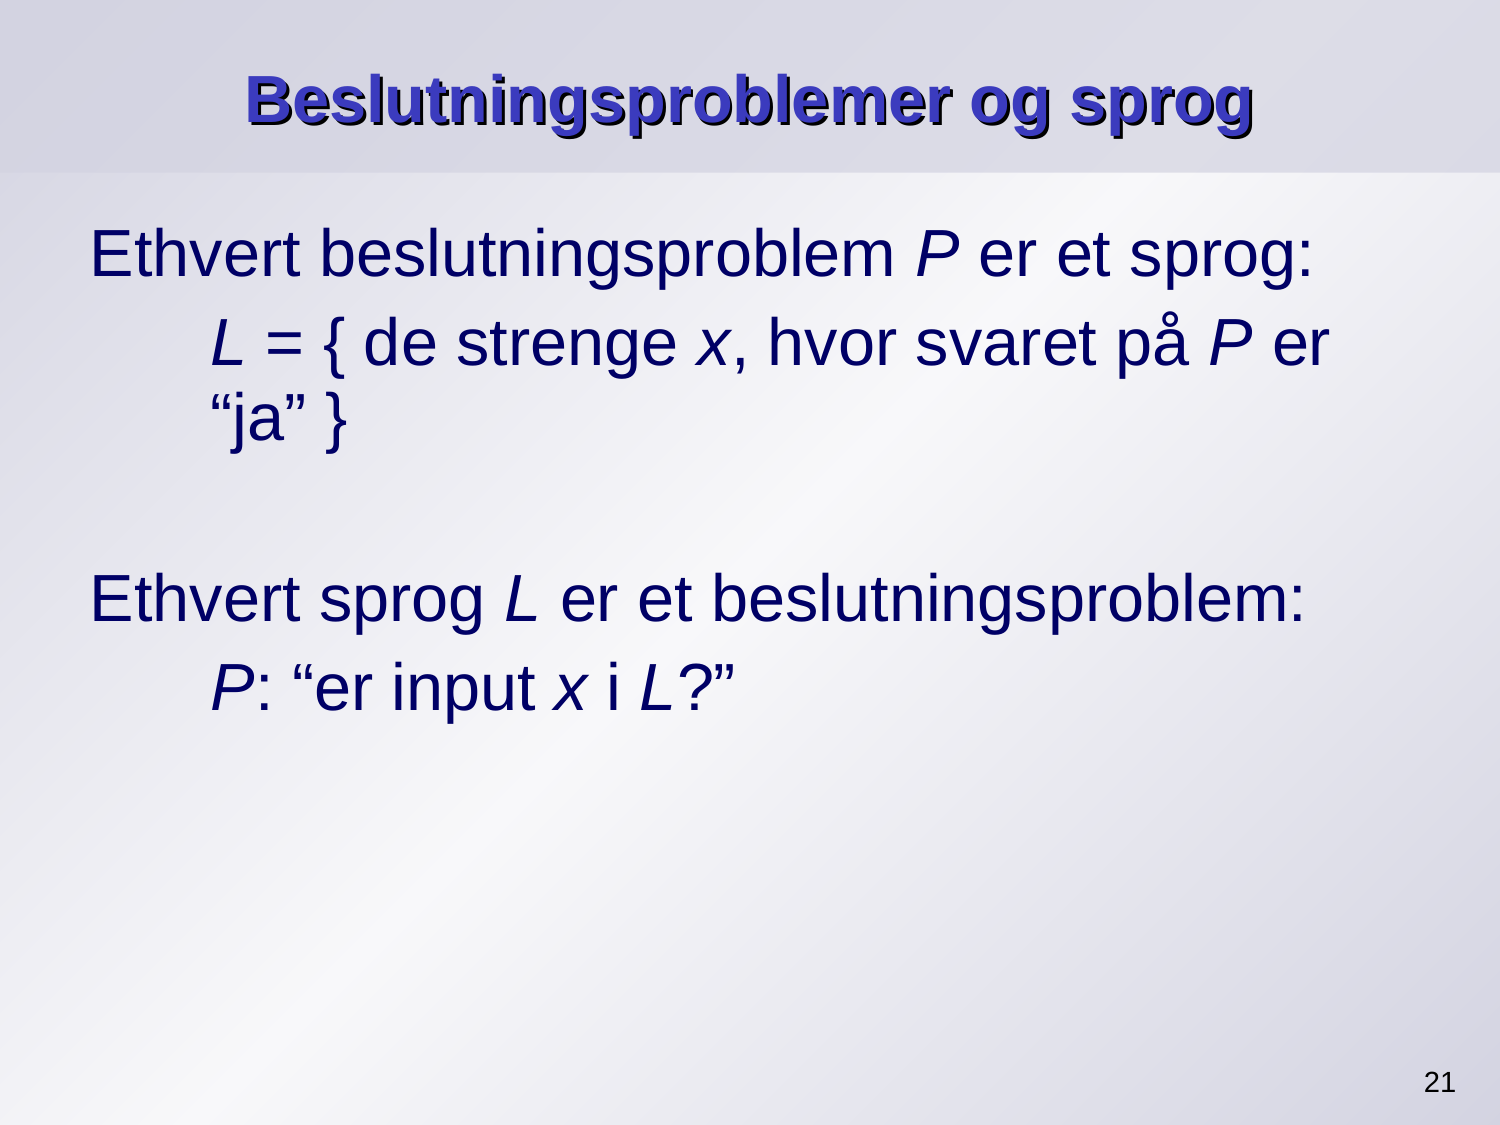

# Beslutningsproblemer og sprog
Ethvert beslutningsproblem P er et sprog:
	L = { de strenge x, hvor svaret på P er “ja” }
Ethvert sprog L er et beslutningsproblem:
	P: “er input x i L?”
21